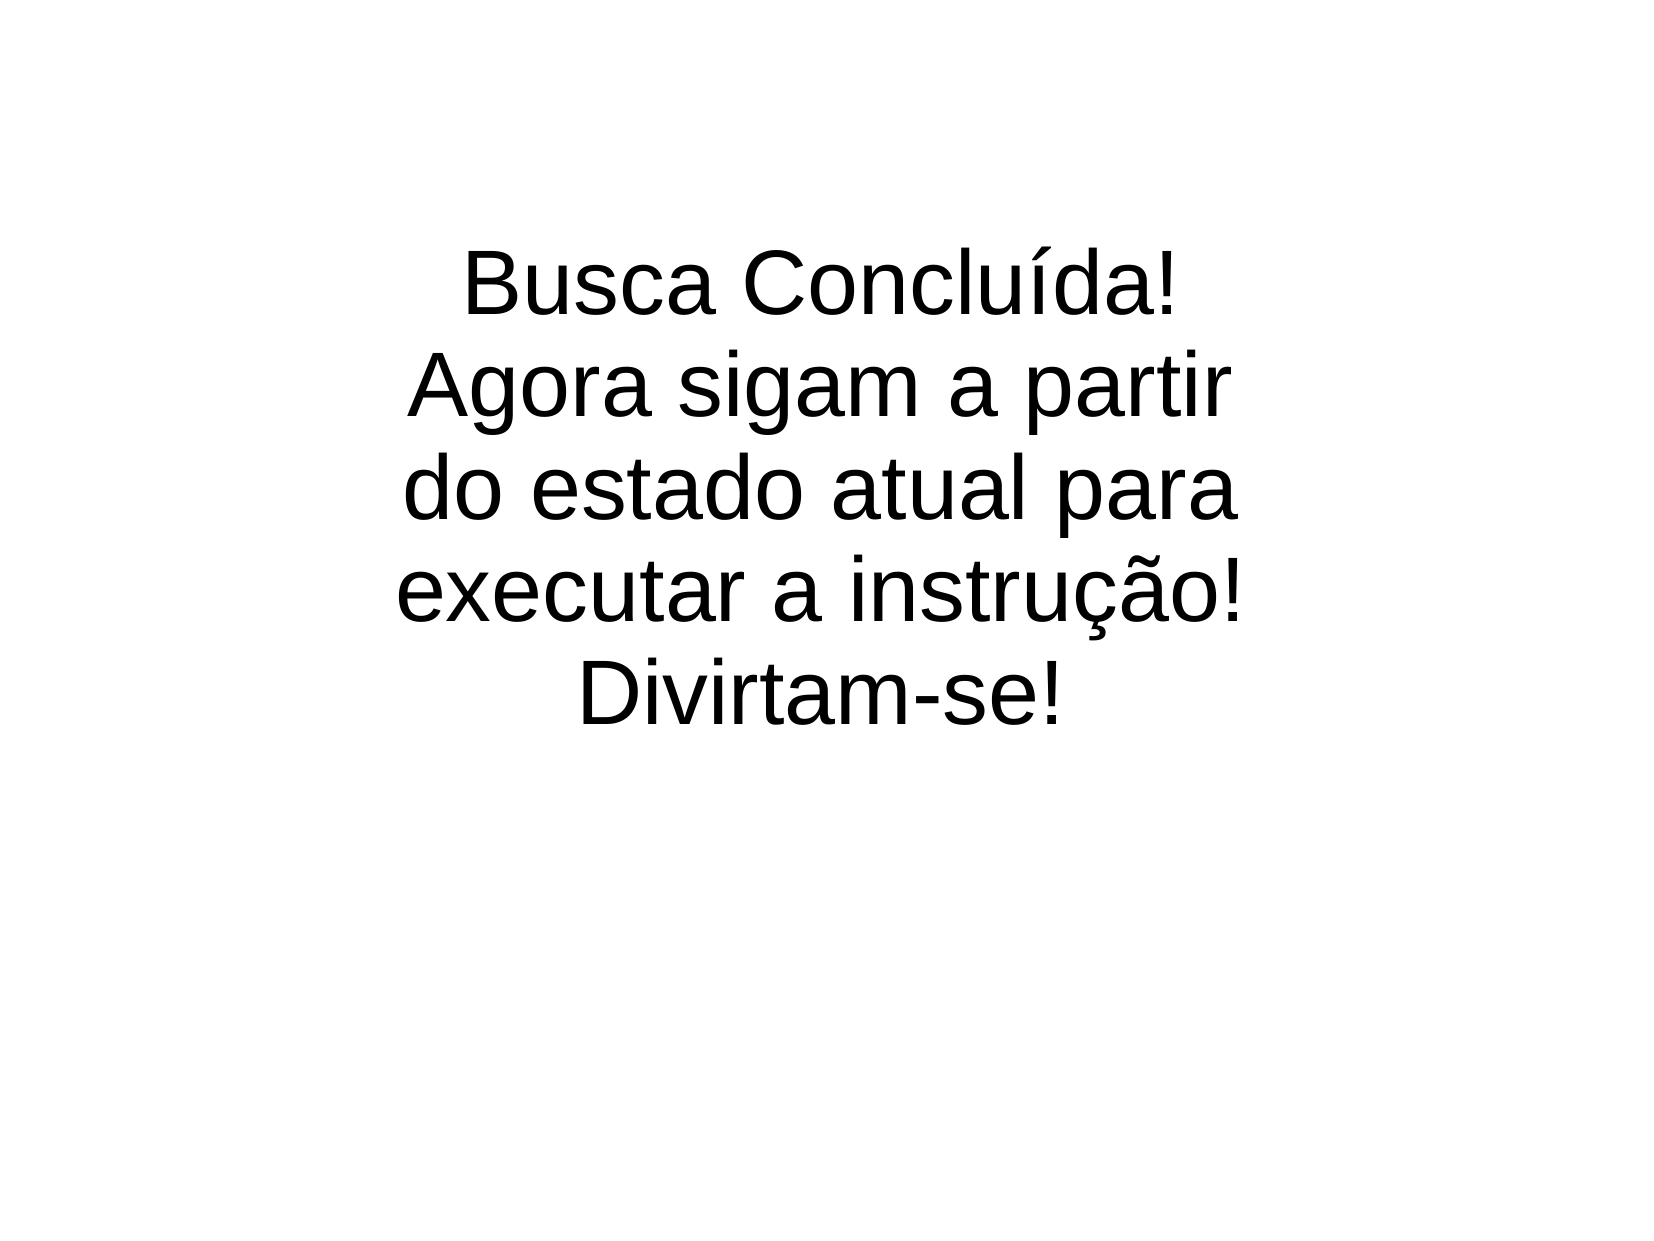

# Busca Concluída! Agora sigam a partir do estado atual para executar a instrução! Divirtam-se!